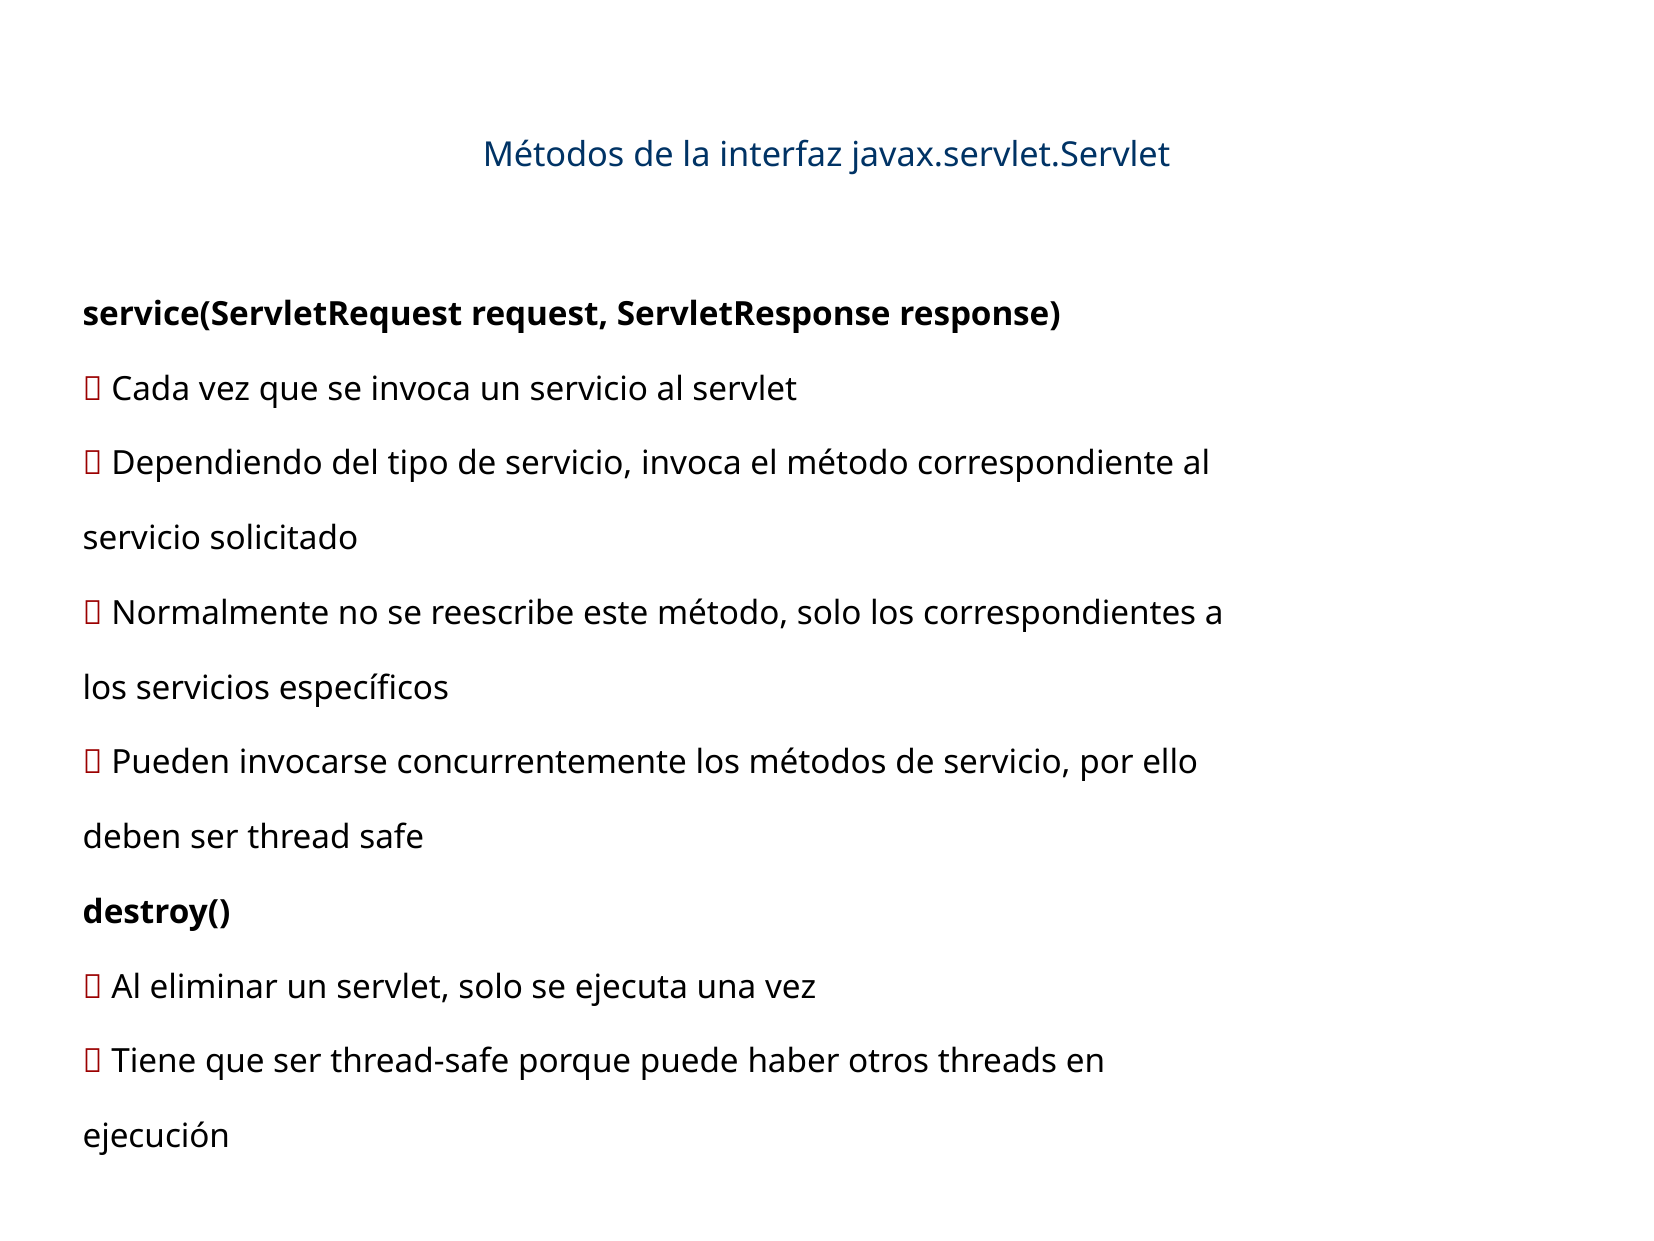

# Métodos de la interfaz javax.servlet.Servlet
service(ServletRequest request, ServletResponse response)
 Cada vez que se invoca un servicio al servlet
 Dependiendo del tipo de servicio, invoca el método correspondiente al
servicio solicitado
 Normalmente no se reescribe este método, solo los correspondientes a
los servicios específicos
 Pueden invocarse concurrentemente los métodos de servicio, por ello
deben ser thread safe
destroy()
 Al eliminar un servlet, solo se ejecuta una vez
 Tiene que ser thread-safe porque puede haber otros threads en
ejecución